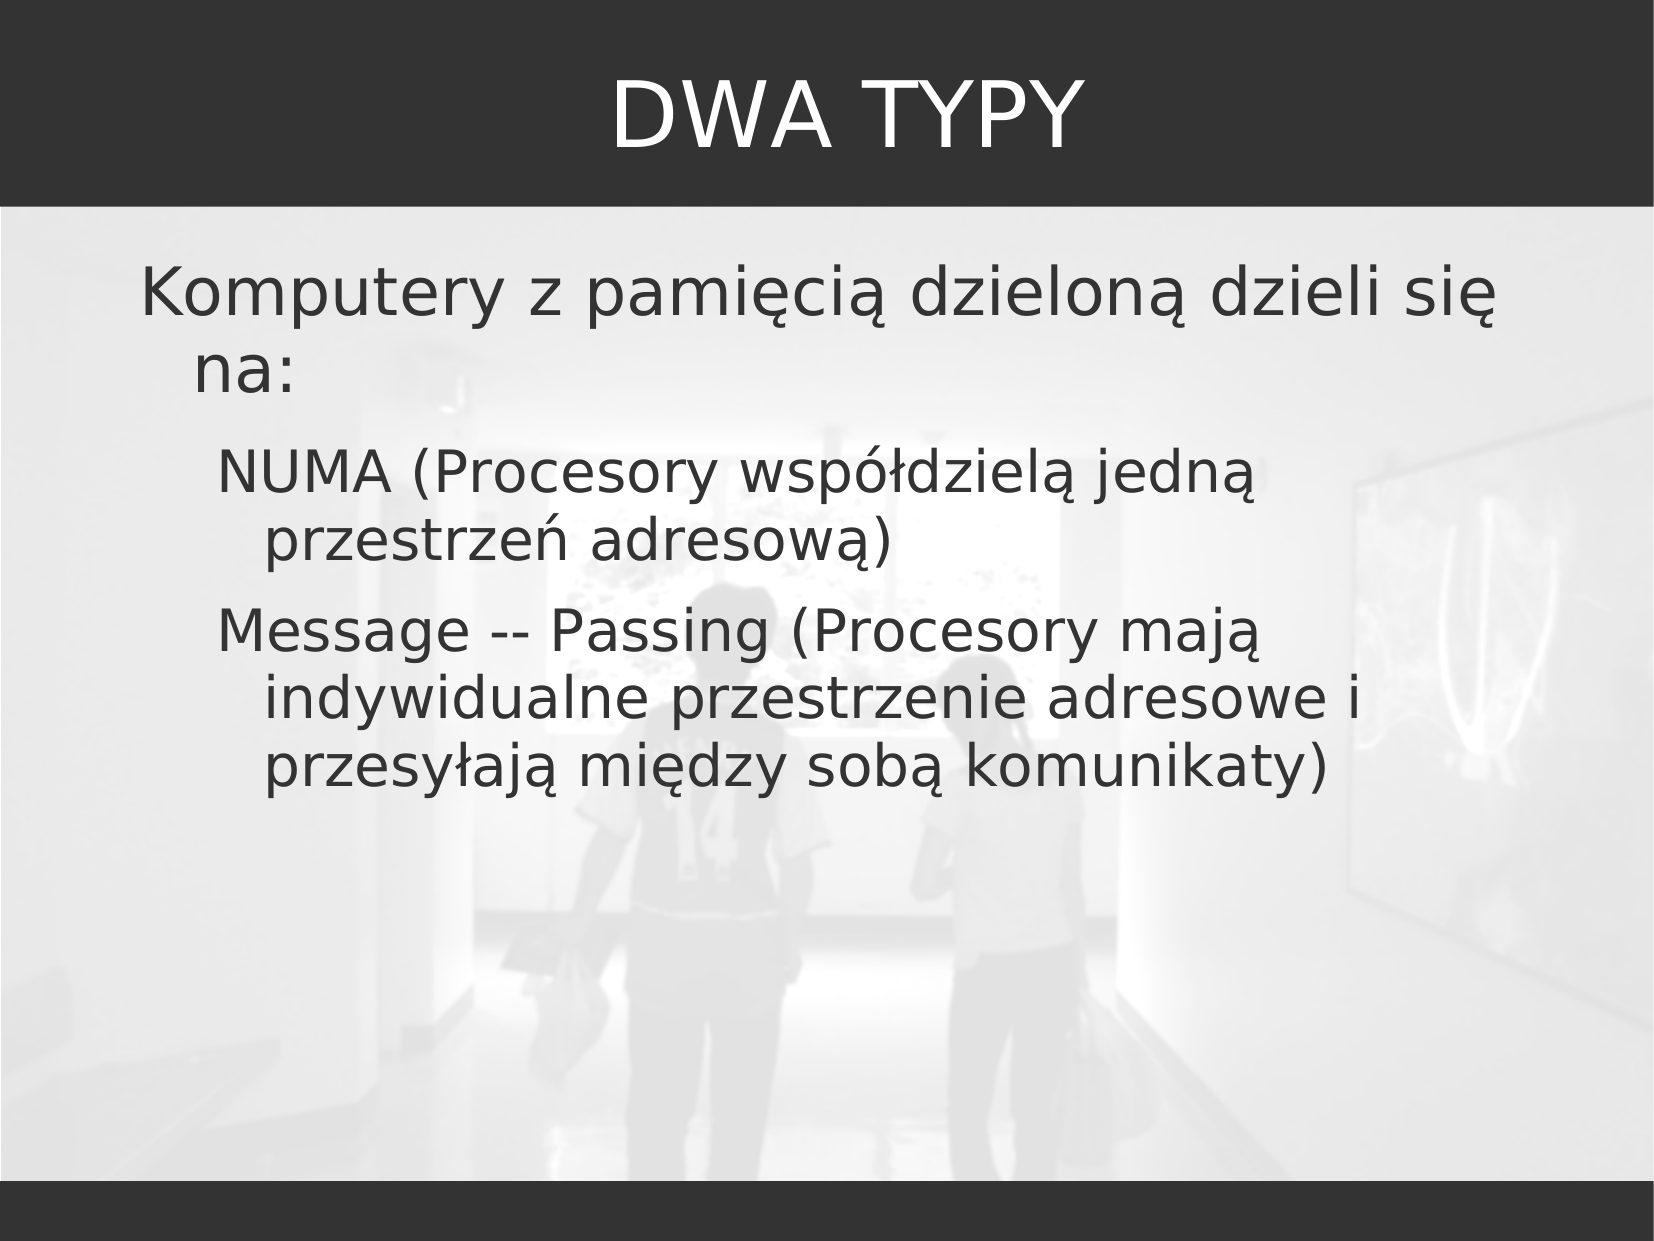

# DWA TYPY
Komputery z pamięcią dzieloną dzieli się na:
NUMA (Procesory współdzielą jedną przestrzeń adresową)
Message -- Passing (Procesory mają indywidualne przestrzenie adresowe i przesyłają między sobą komunikaty)